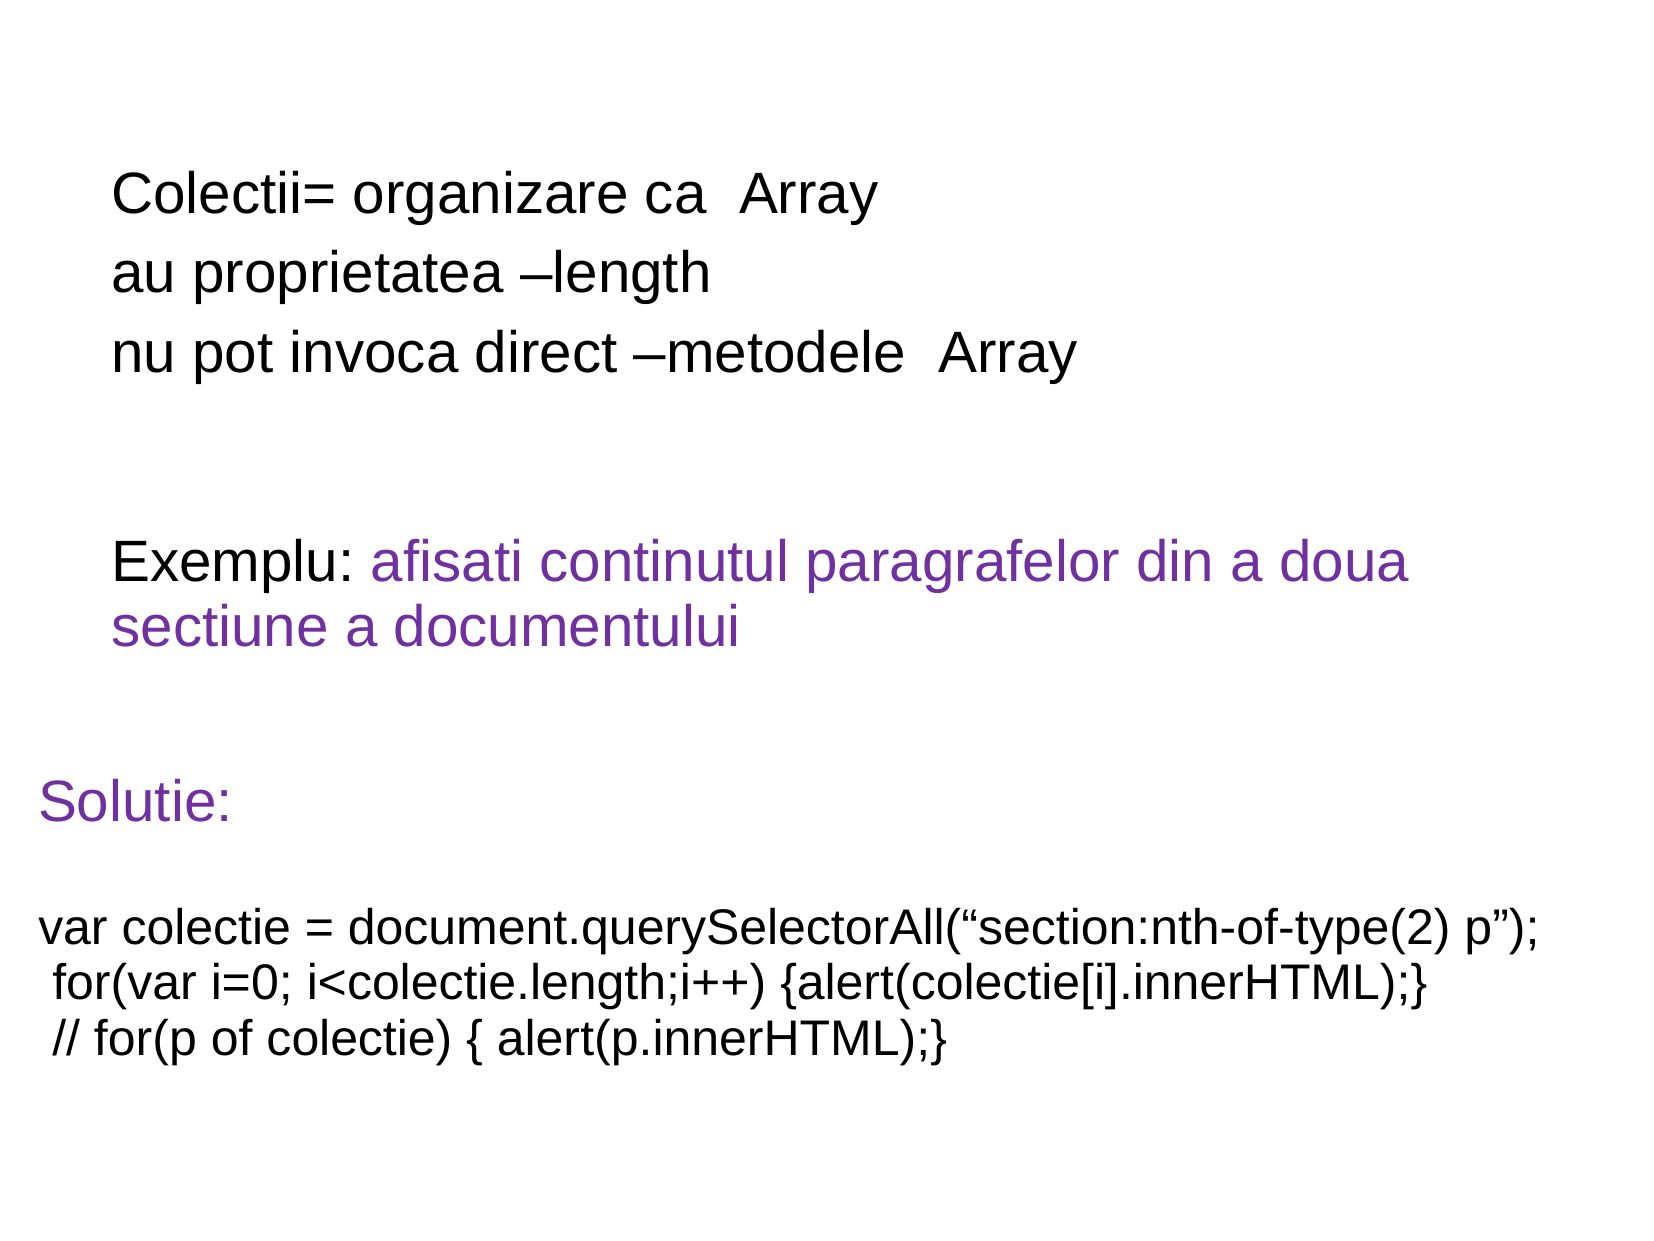

Colectii= organizare ca Array
au proprietatea –length
nu pot invoca direct –metodele Array
Exemplu: afisati continutul paragrafelor din a doua sectiune a documentului
Solutie:
var colectie = document.querySelectorAll(“section:nth-of-type(2) p”);
 for(var i=0; i<colectie.length;i++) {alert(colectie[i].innerHTML);}
 // for(p of colectie) { alert(p.innerHTML);}